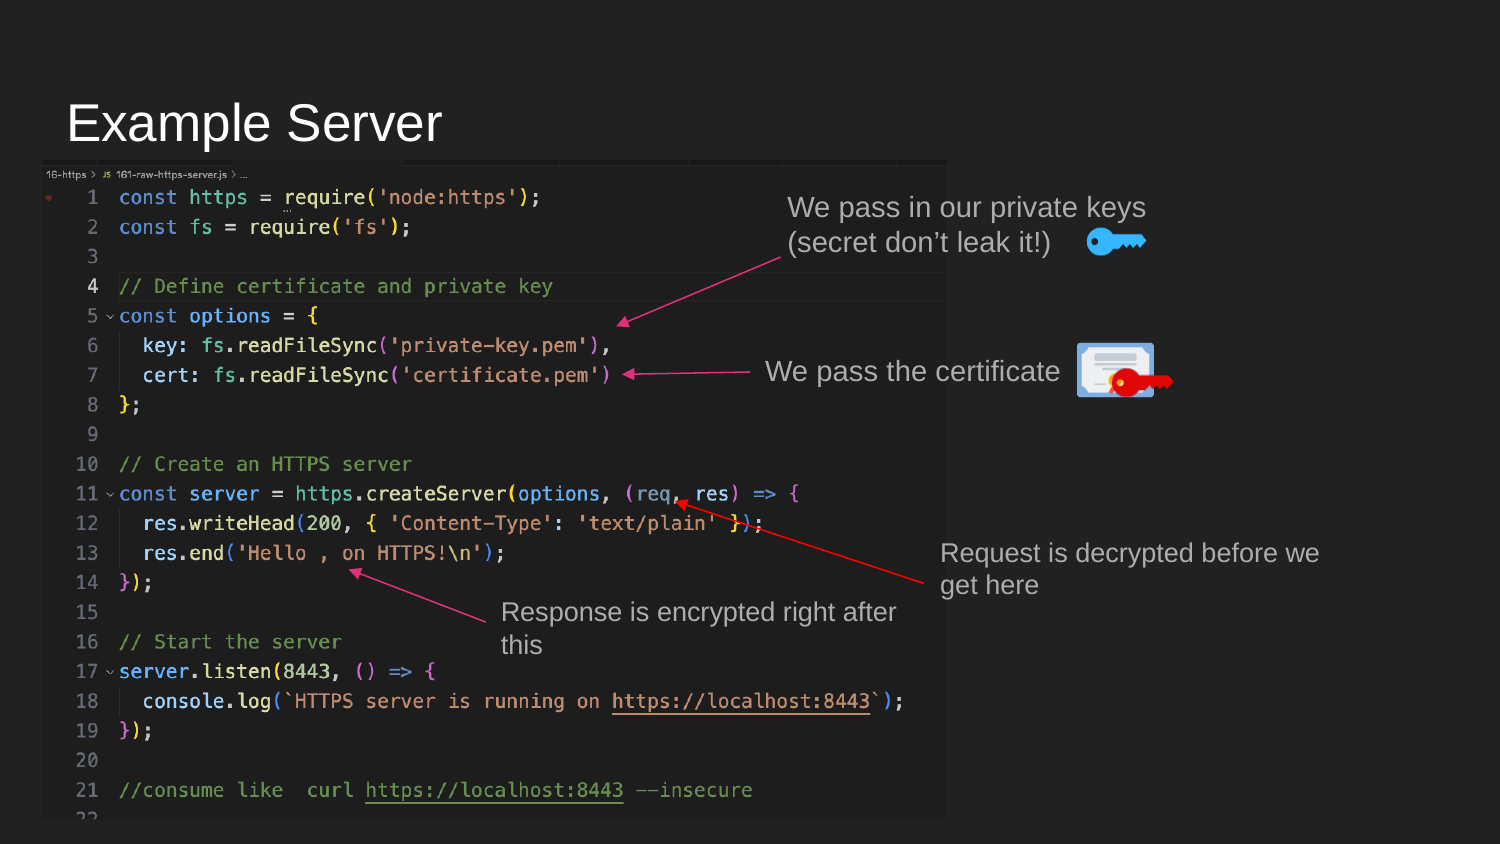

# Example Server
We pass in our private keys (secret don’t leak it!)
We pass the certificate
Request is decrypted before we get here
Response is encrypted right after this